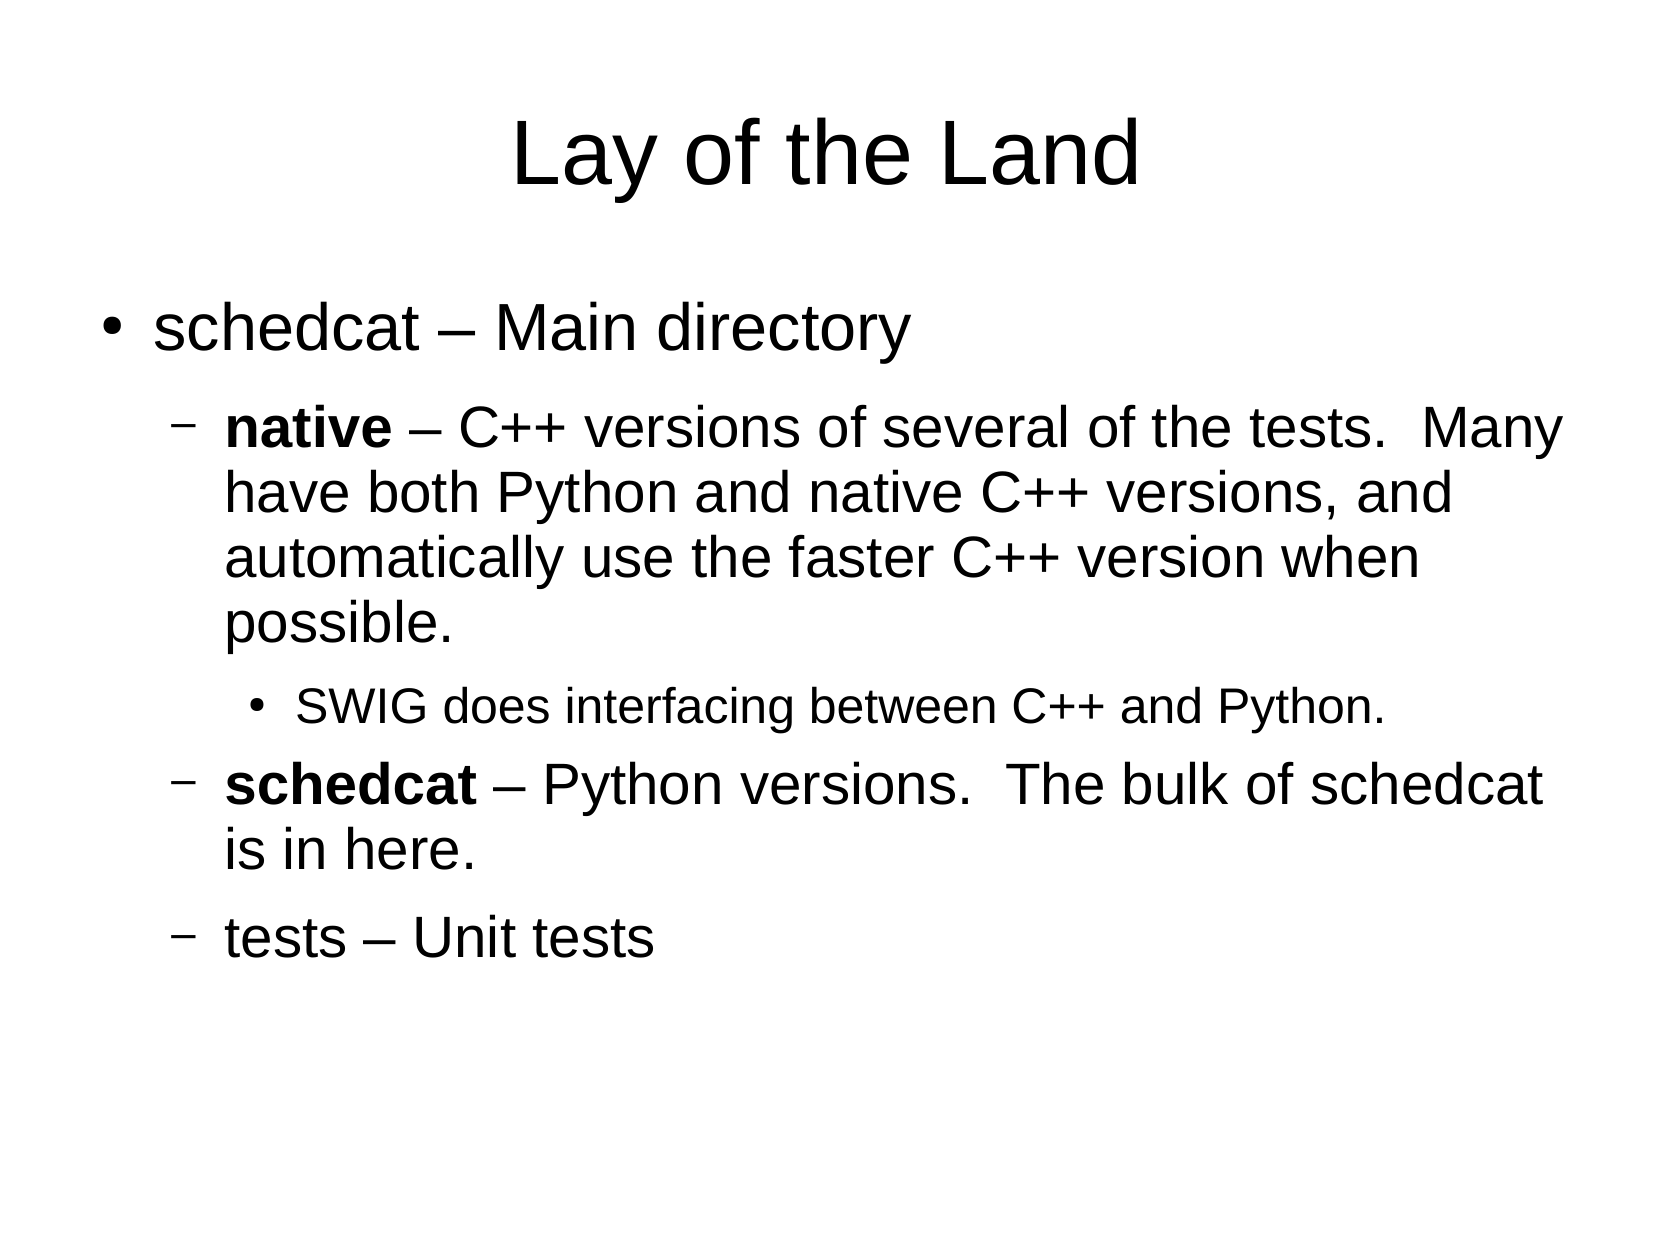

# Lay of the Land
schedcat – Main directory
native – C++ versions of several of the tests. Many have both Python and native C++ versions, and automatically use the faster C++ version when possible.
SWIG does interfacing between C++ and Python.
schedcat – Python versions. The bulk of schedcat is in here.
tests – Unit tests